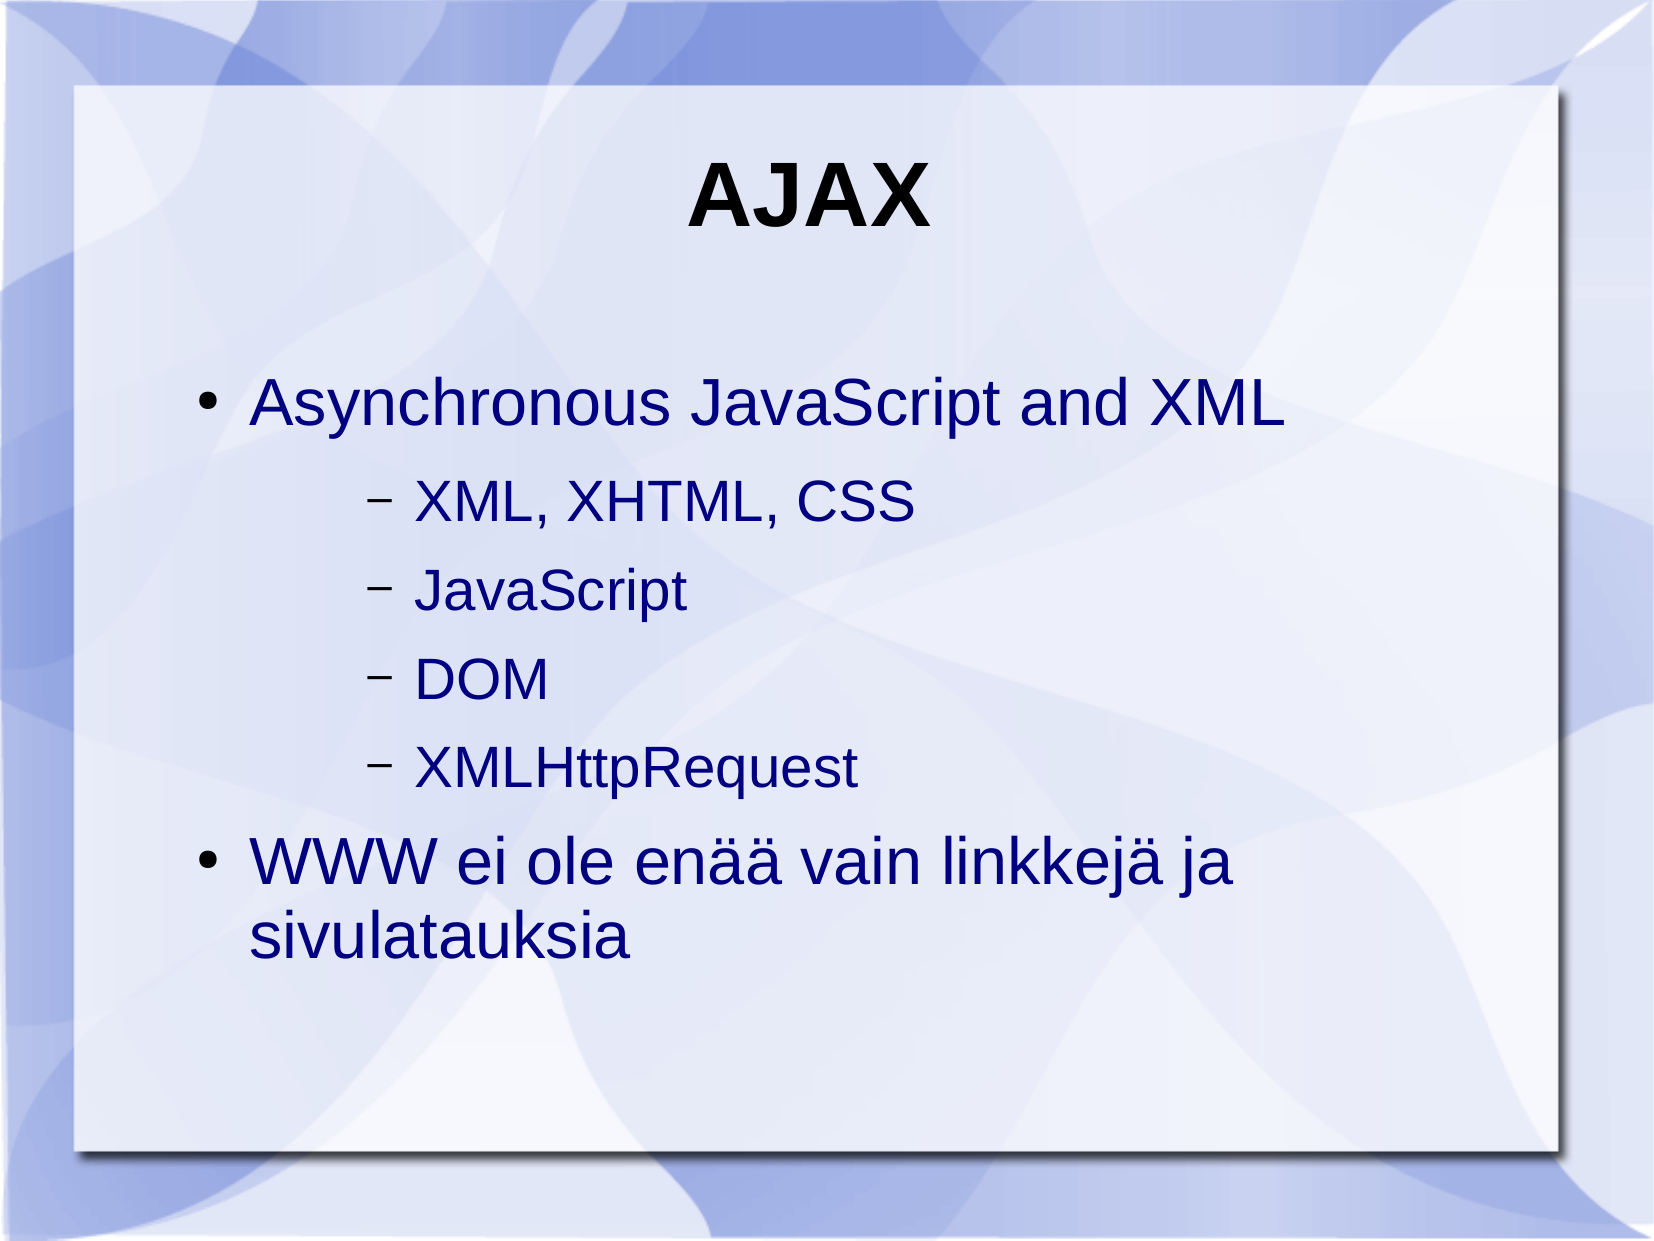

# AJAX
Asynchronous JavaScript and XML
XML, XHTML, CSS
JavaScript
DOM
XMLHttpRequest
WWW ei ole enää vain linkkejä ja sivulatauksia